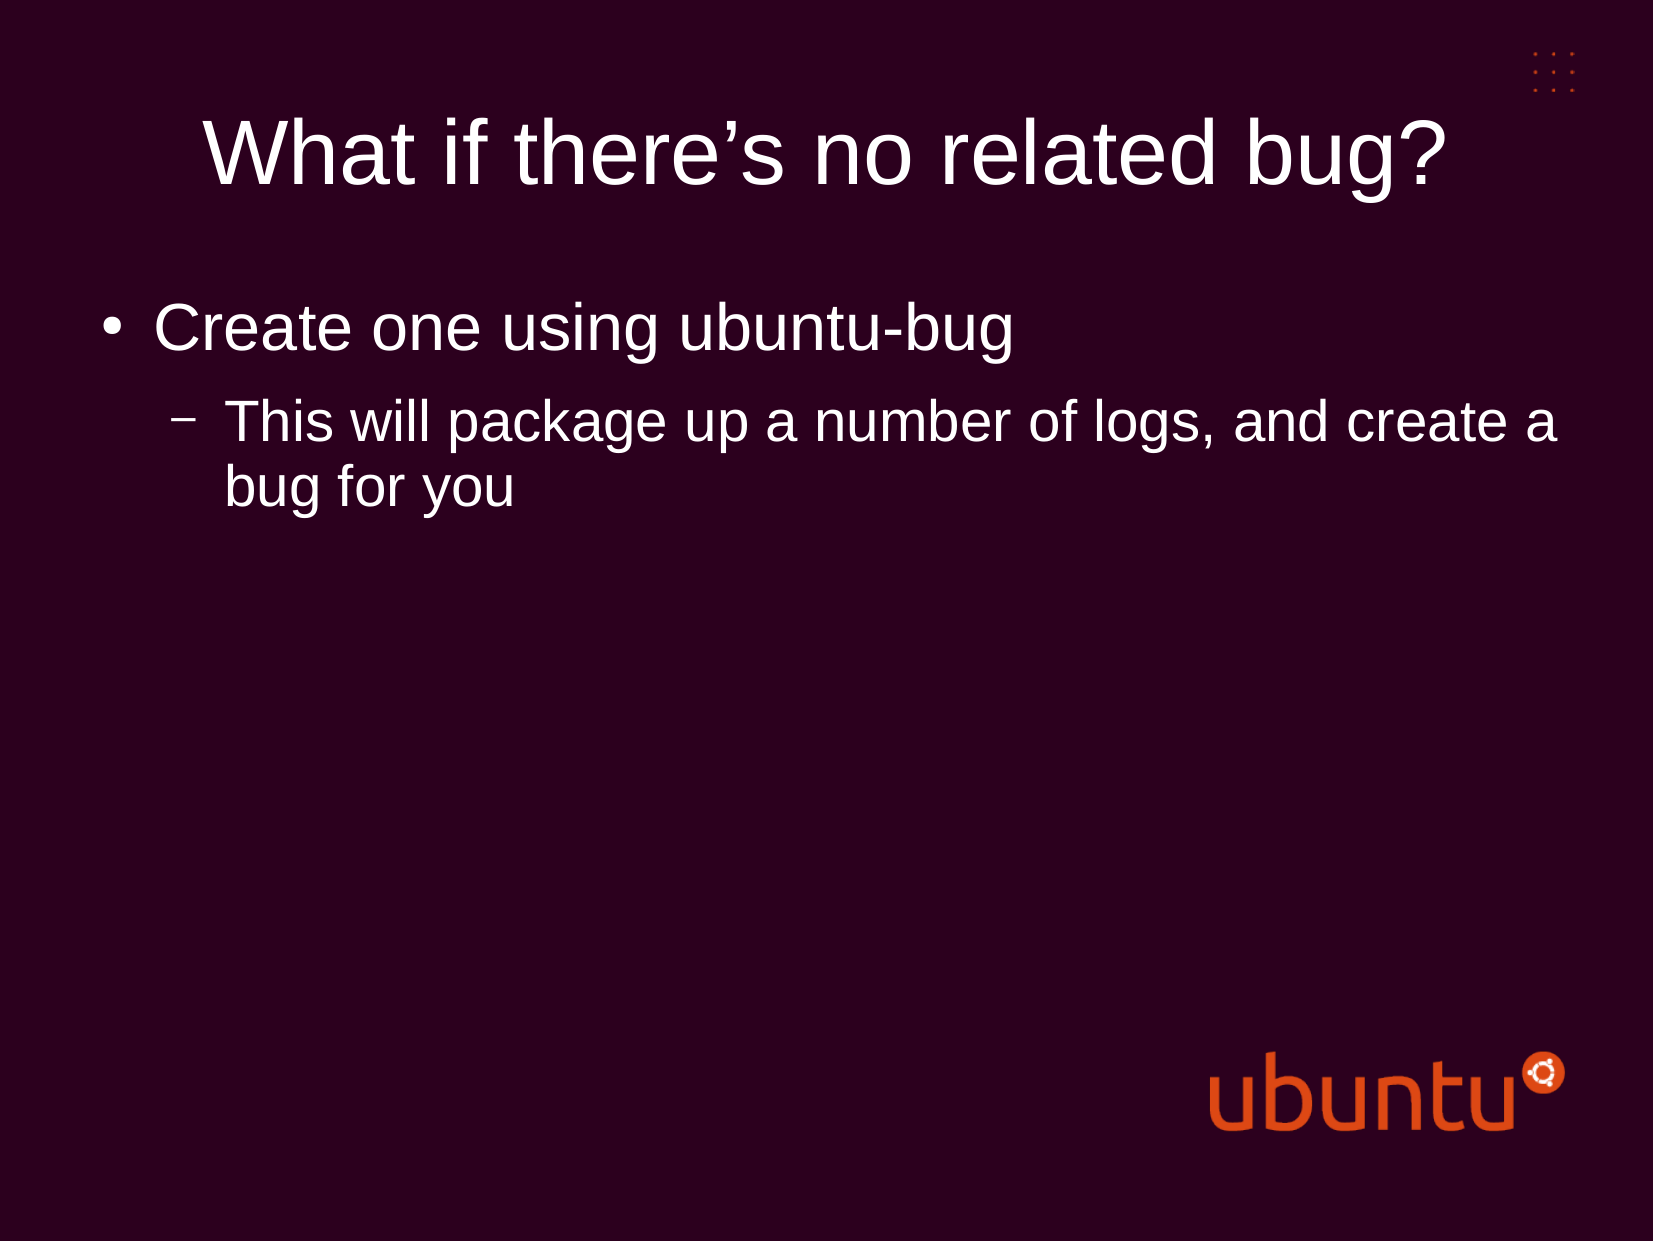

# What if there’s no related bug?
Create one using ubuntu-bug
This will package up a number of logs, and create a bug for you